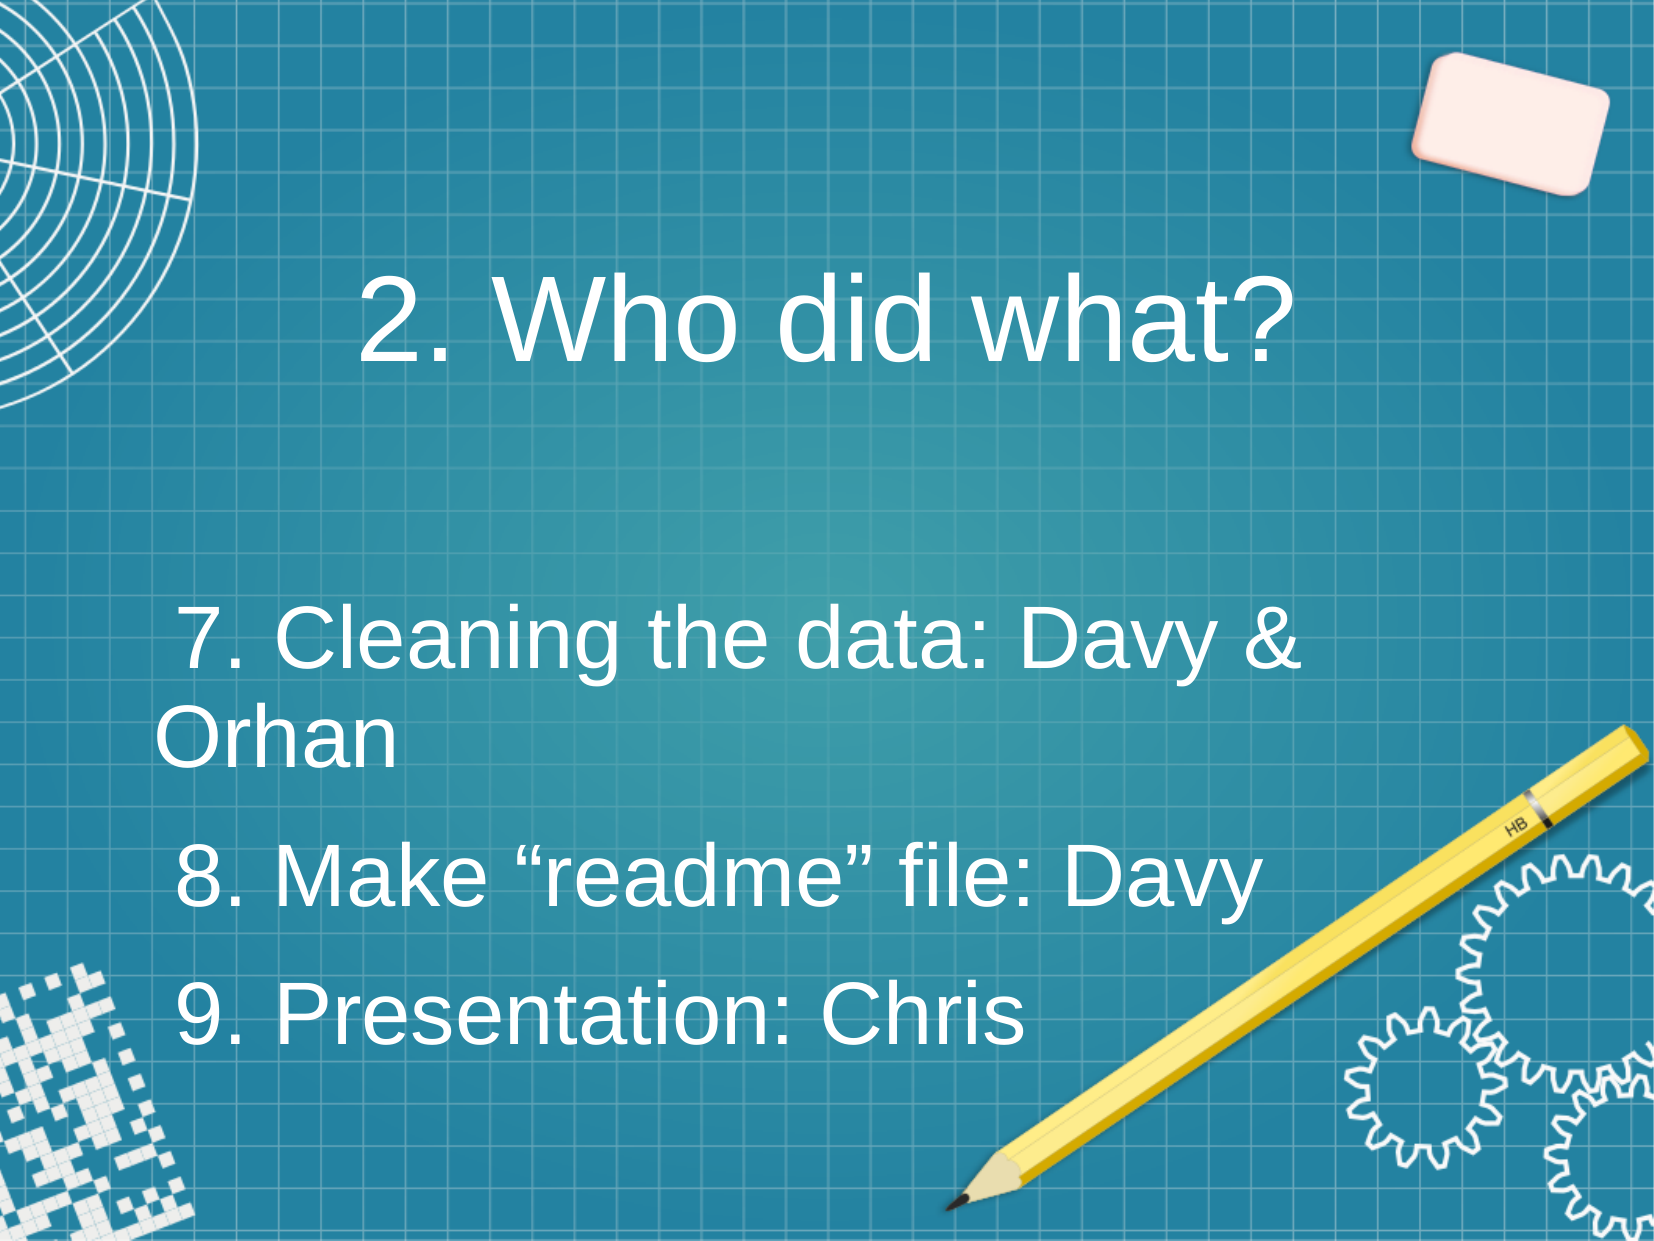

# 2. Who did what?
7. Cleaning the data: Davy & Orhan
8. Make “readme” file: Davy
9. Presentation: Chris